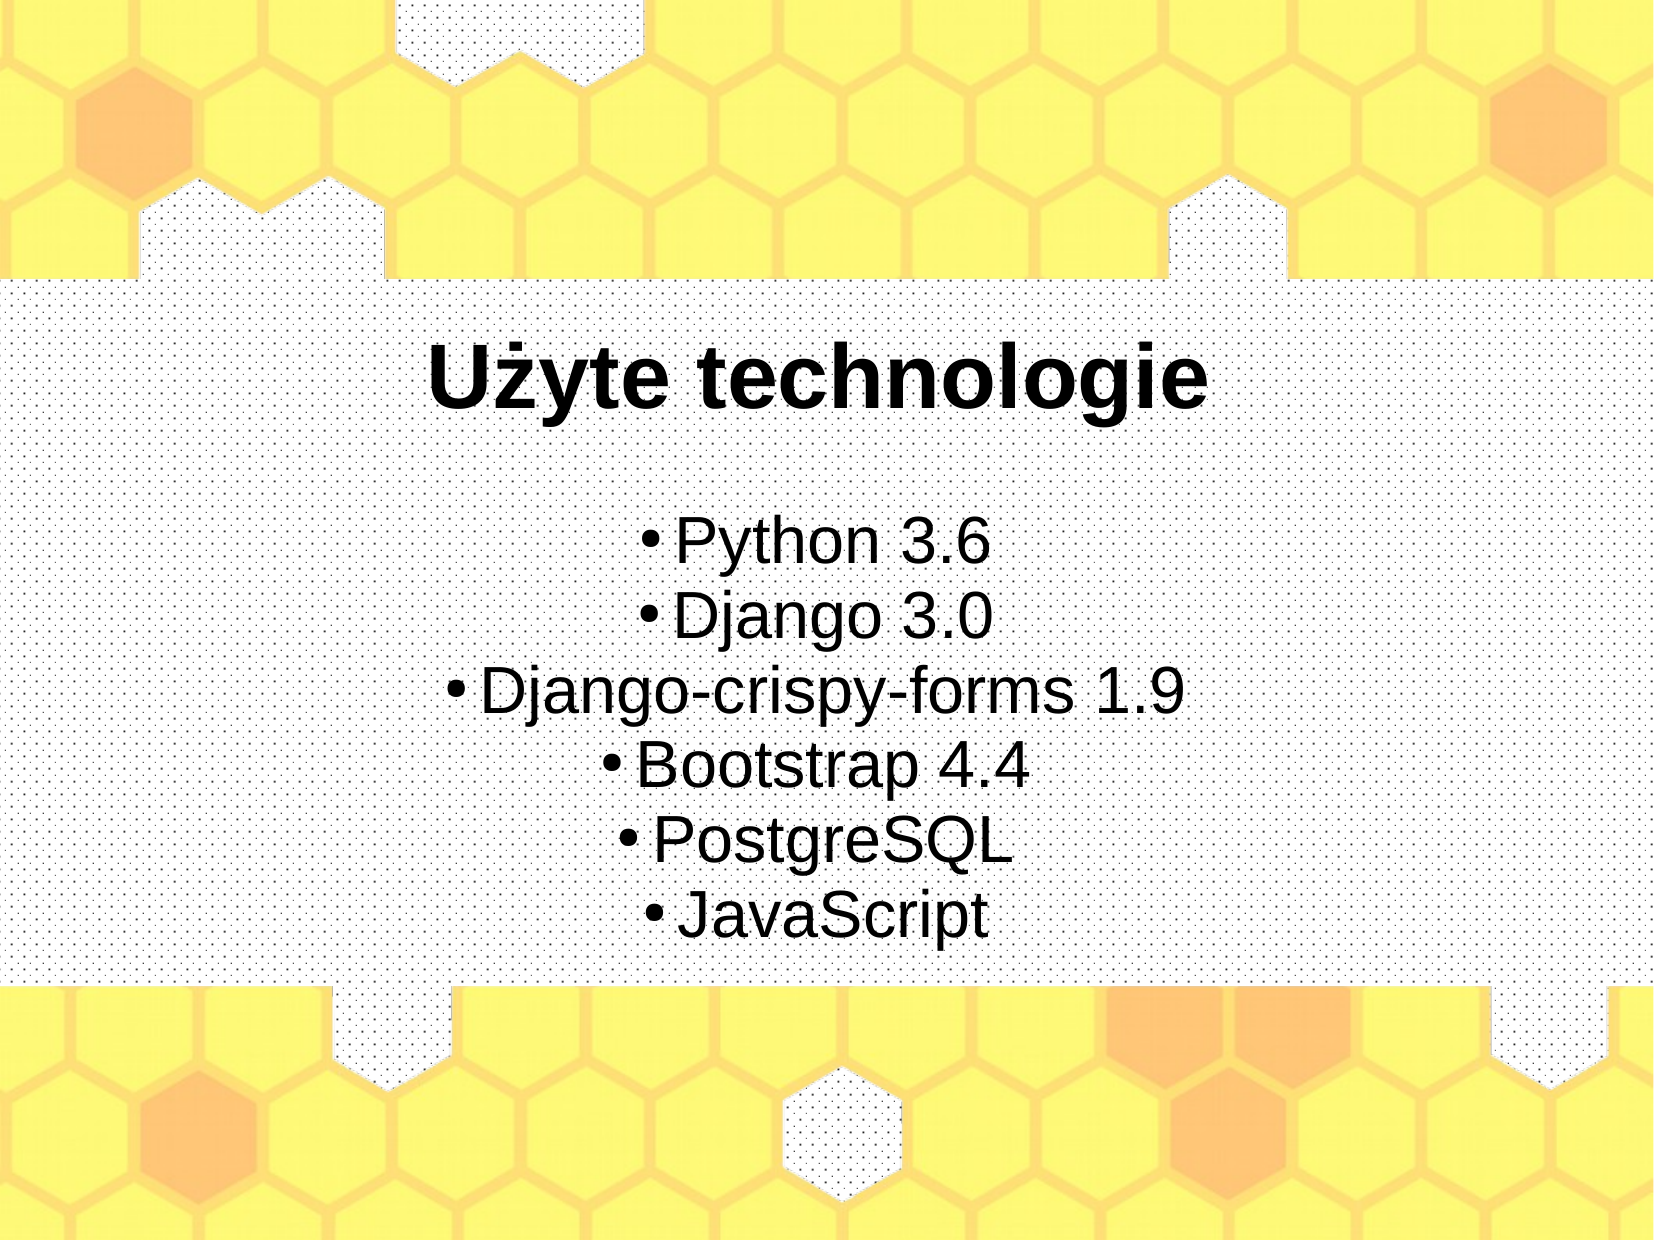

# Użyte technologie
Python 3.6
Django 3.0
Django-crispy-forms 1.9
Bootstrap 4.4
PostgreSQL
JavaScript